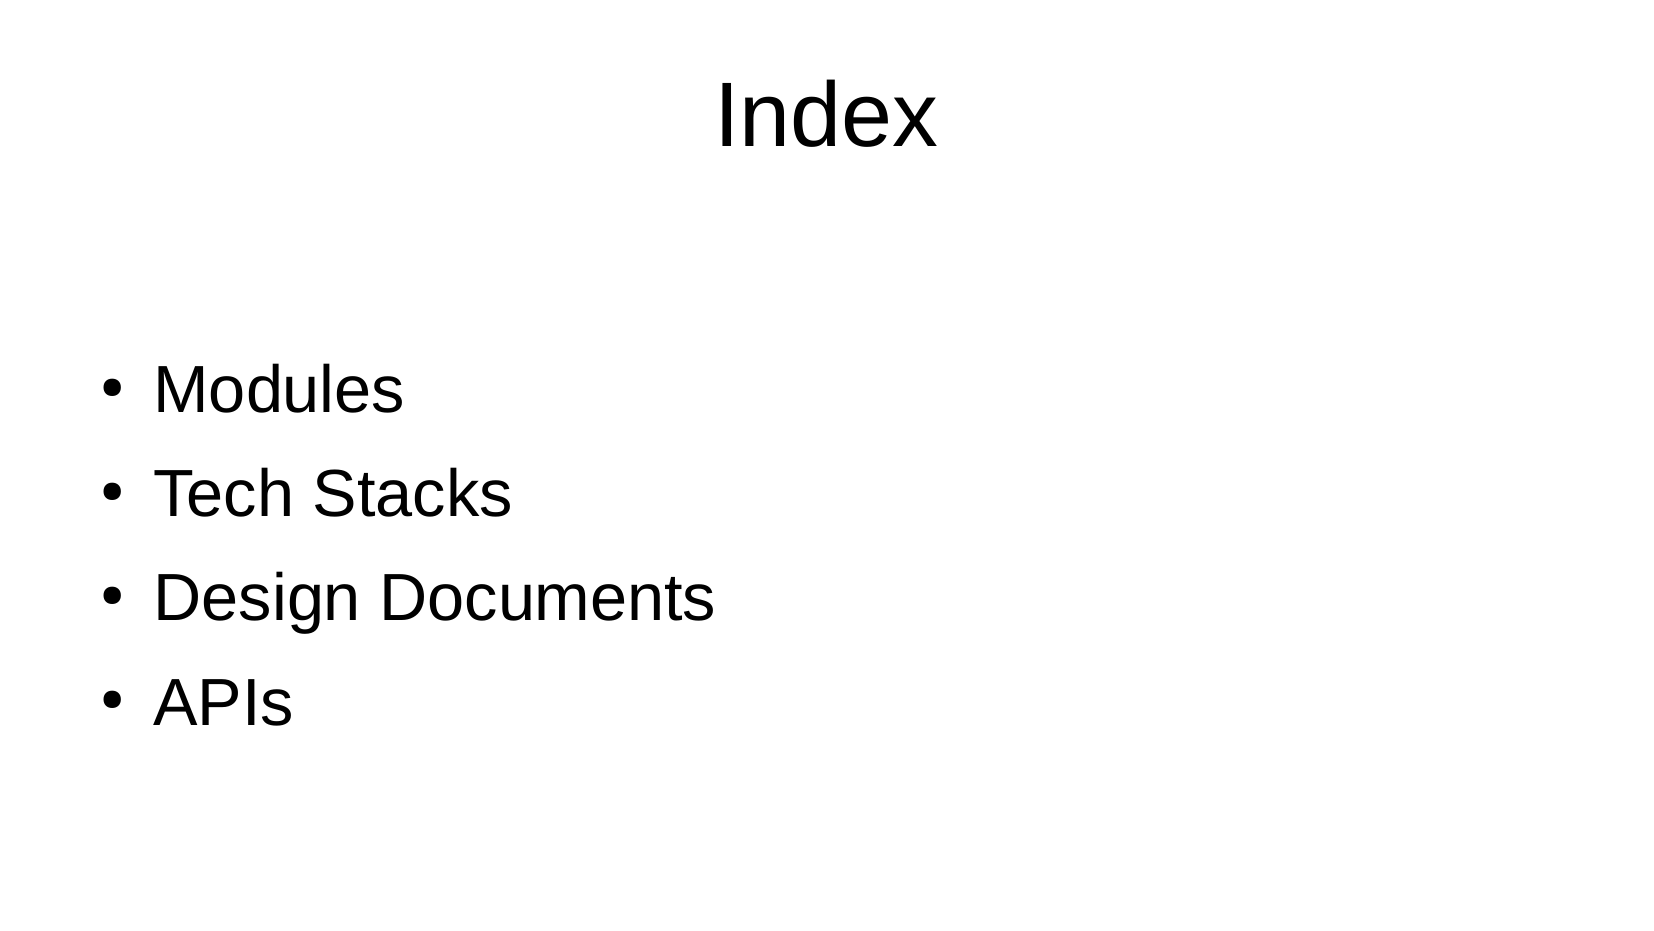

# Index
Modules
Tech Stacks
Design Documents
APIs